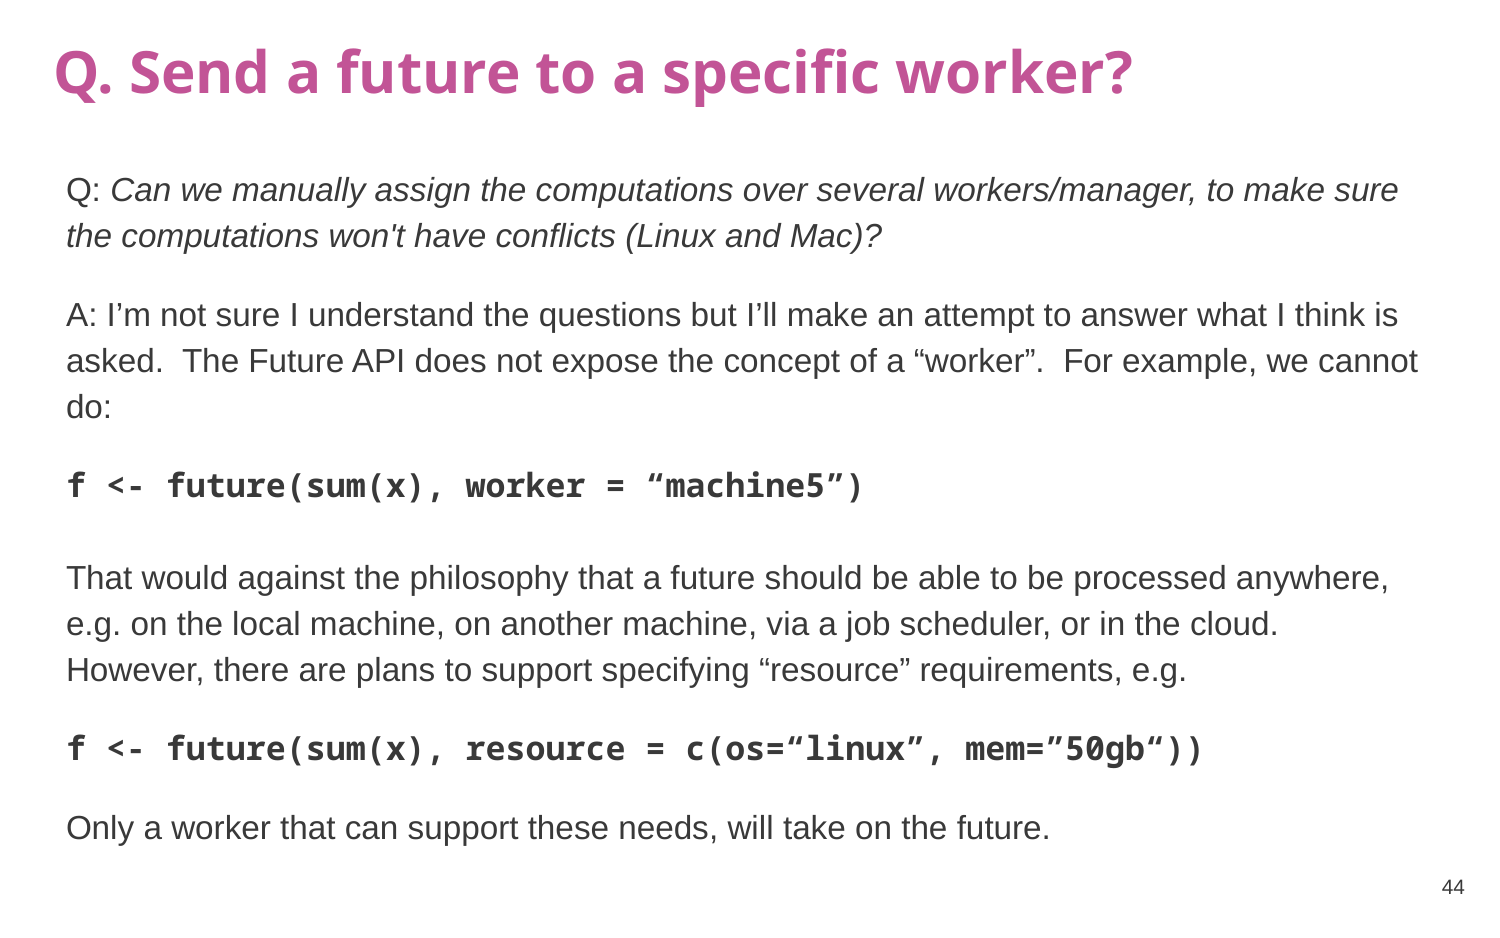

# Q. Send a future to a specific worker?
Q: Can we manually assign the computations over several workers/manager, to make sure the computations won't have conflicts (Linux and Mac)?
A: I’m not sure I understand the questions but I’ll make an attempt to answer what I think is asked. The Future API does not expose the concept of a “worker”. For example, we cannot do:
f <- future(sum(x), worker = “machine5”)
That would against the philosophy that a future should be able to be processed anywhere, e.g. on the local machine, on another machine, via a job scheduler, or in the cloud. However, there are plans to support specifying “resource” requirements, e.g.
f <- future(sum(x), resource = c(os=“linux”, mem=”50gb“))
Only a worker that can support these needs, will take on the future.
A: